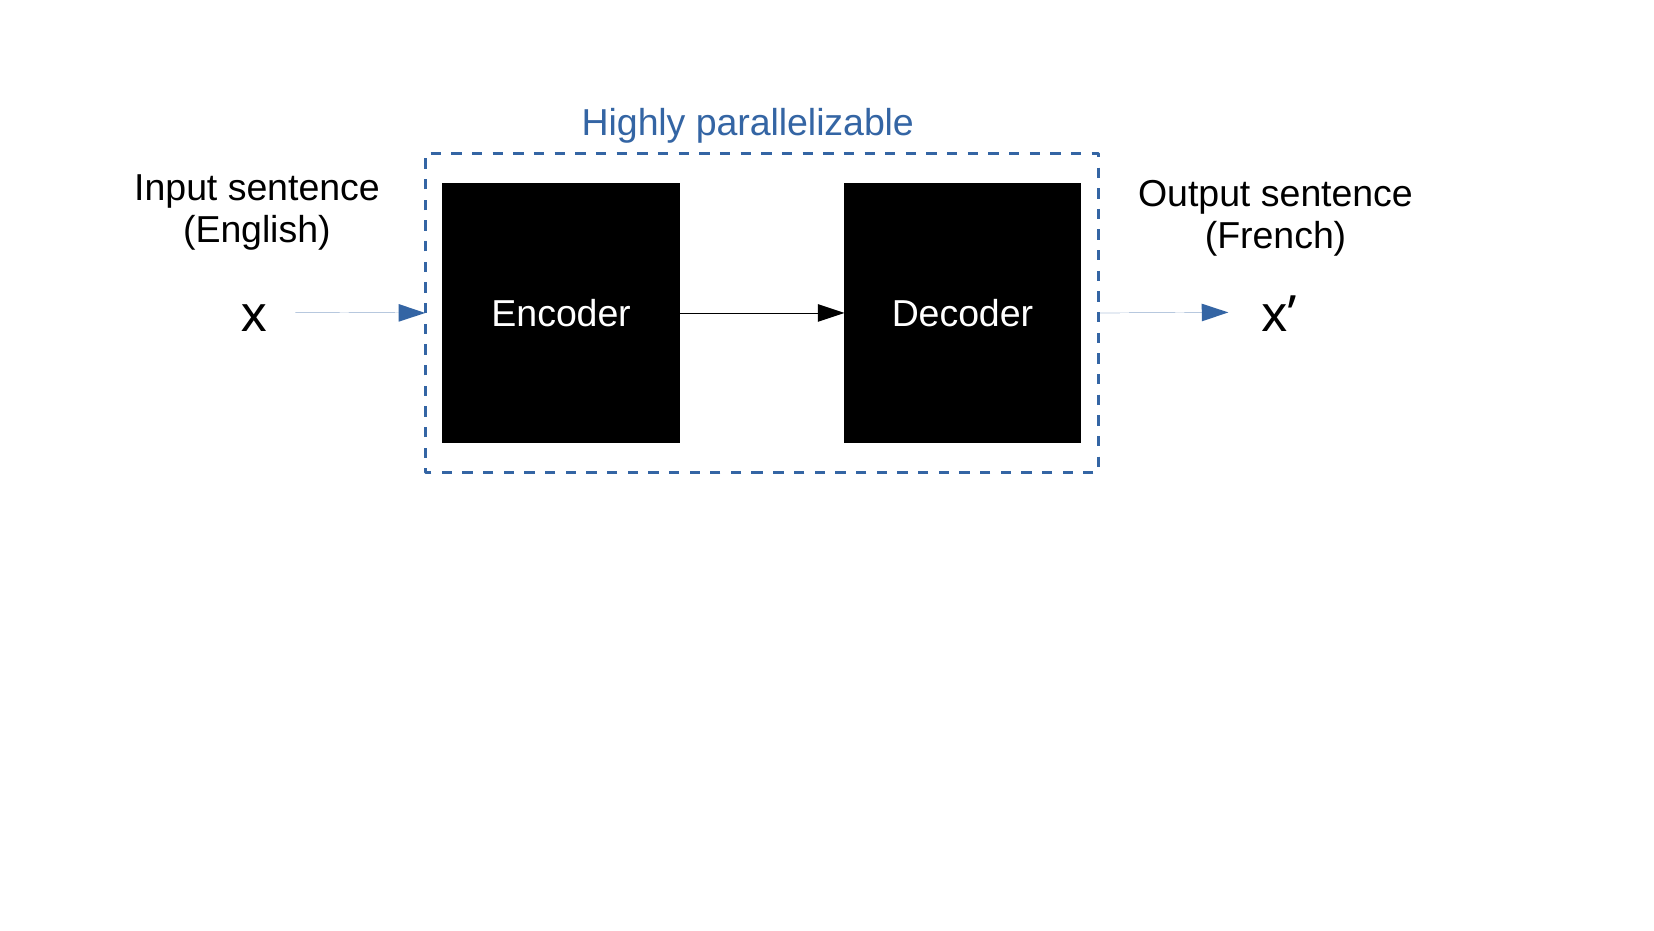

Highly parallelizable
Input sentence (English)
Output sentence (French)
Encoder
Decoder
x
x’
Encoder